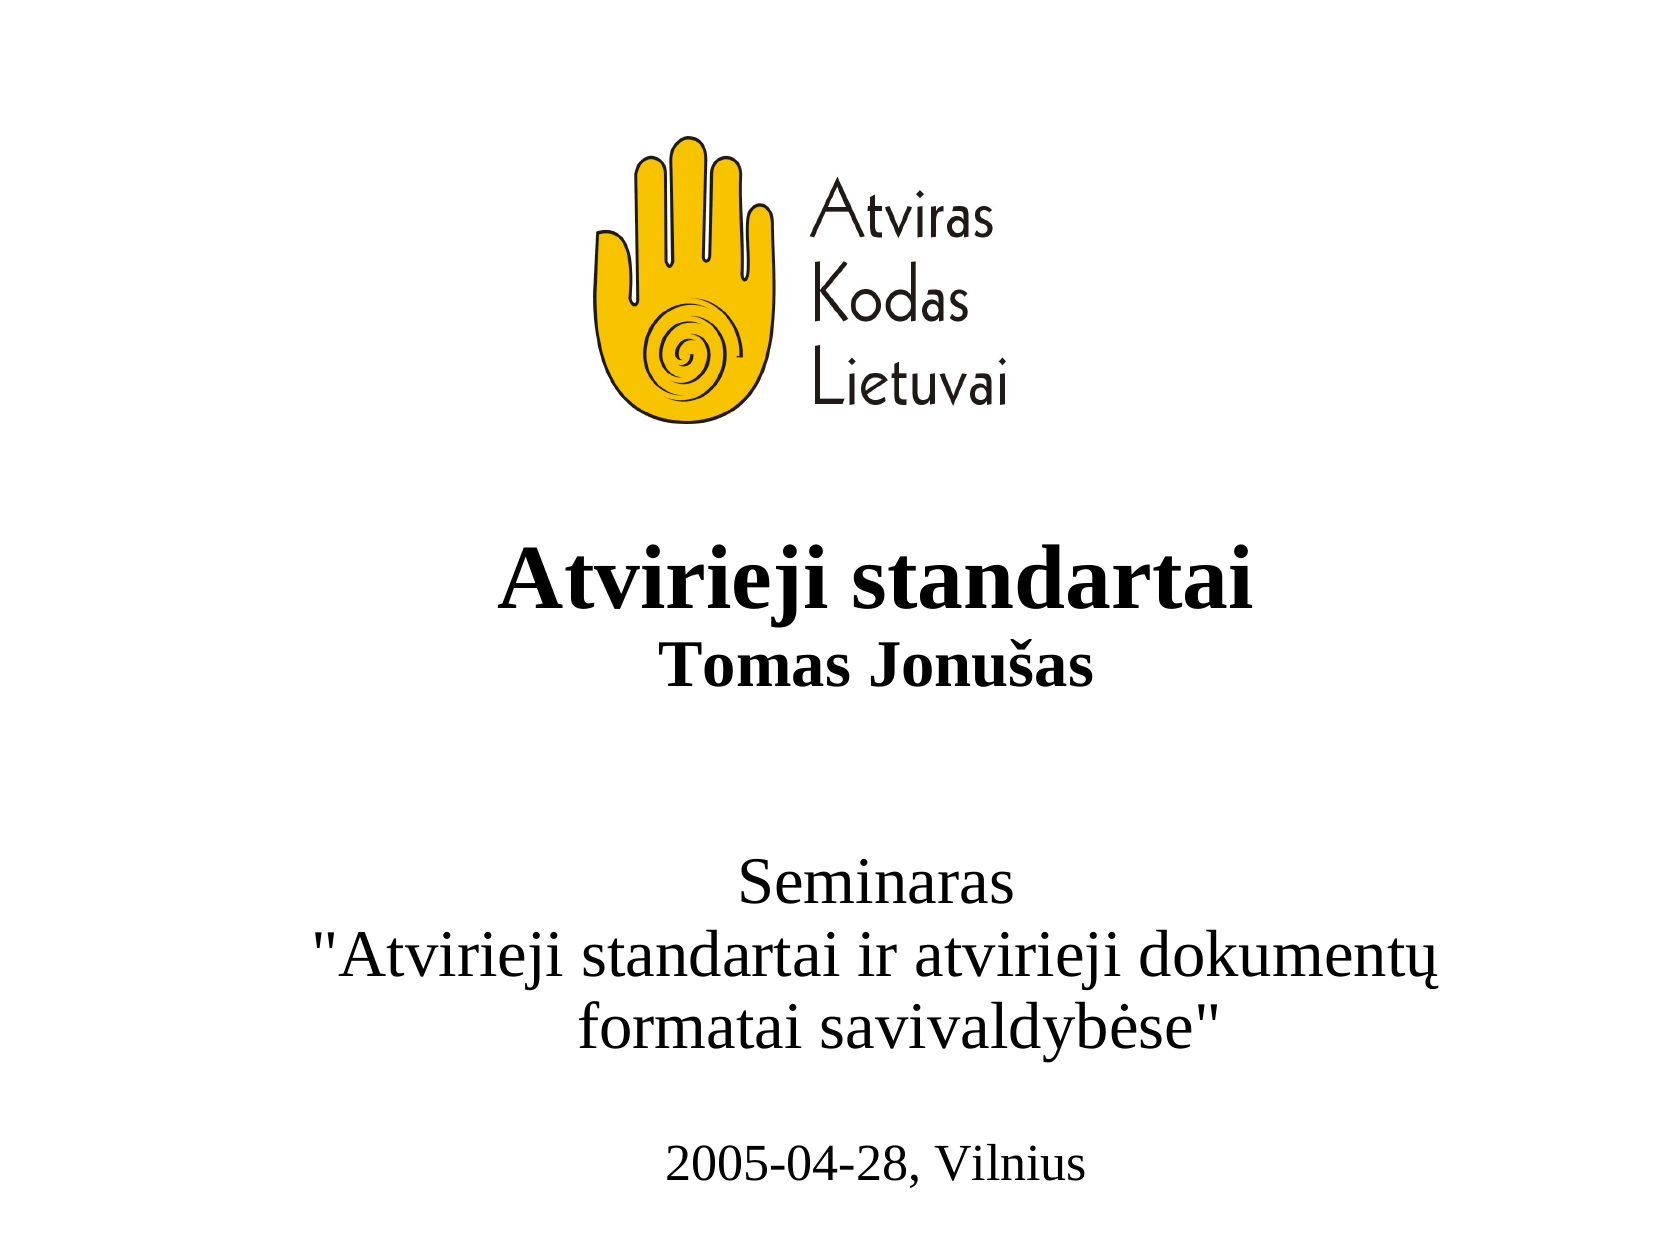

# Atvirieji standartai
Tomas Jonušas
Seminaras
"Atvirieji standartai ir atvirieji dokumentų formatai savivaldybėse"
2005-04-28, Vilnius